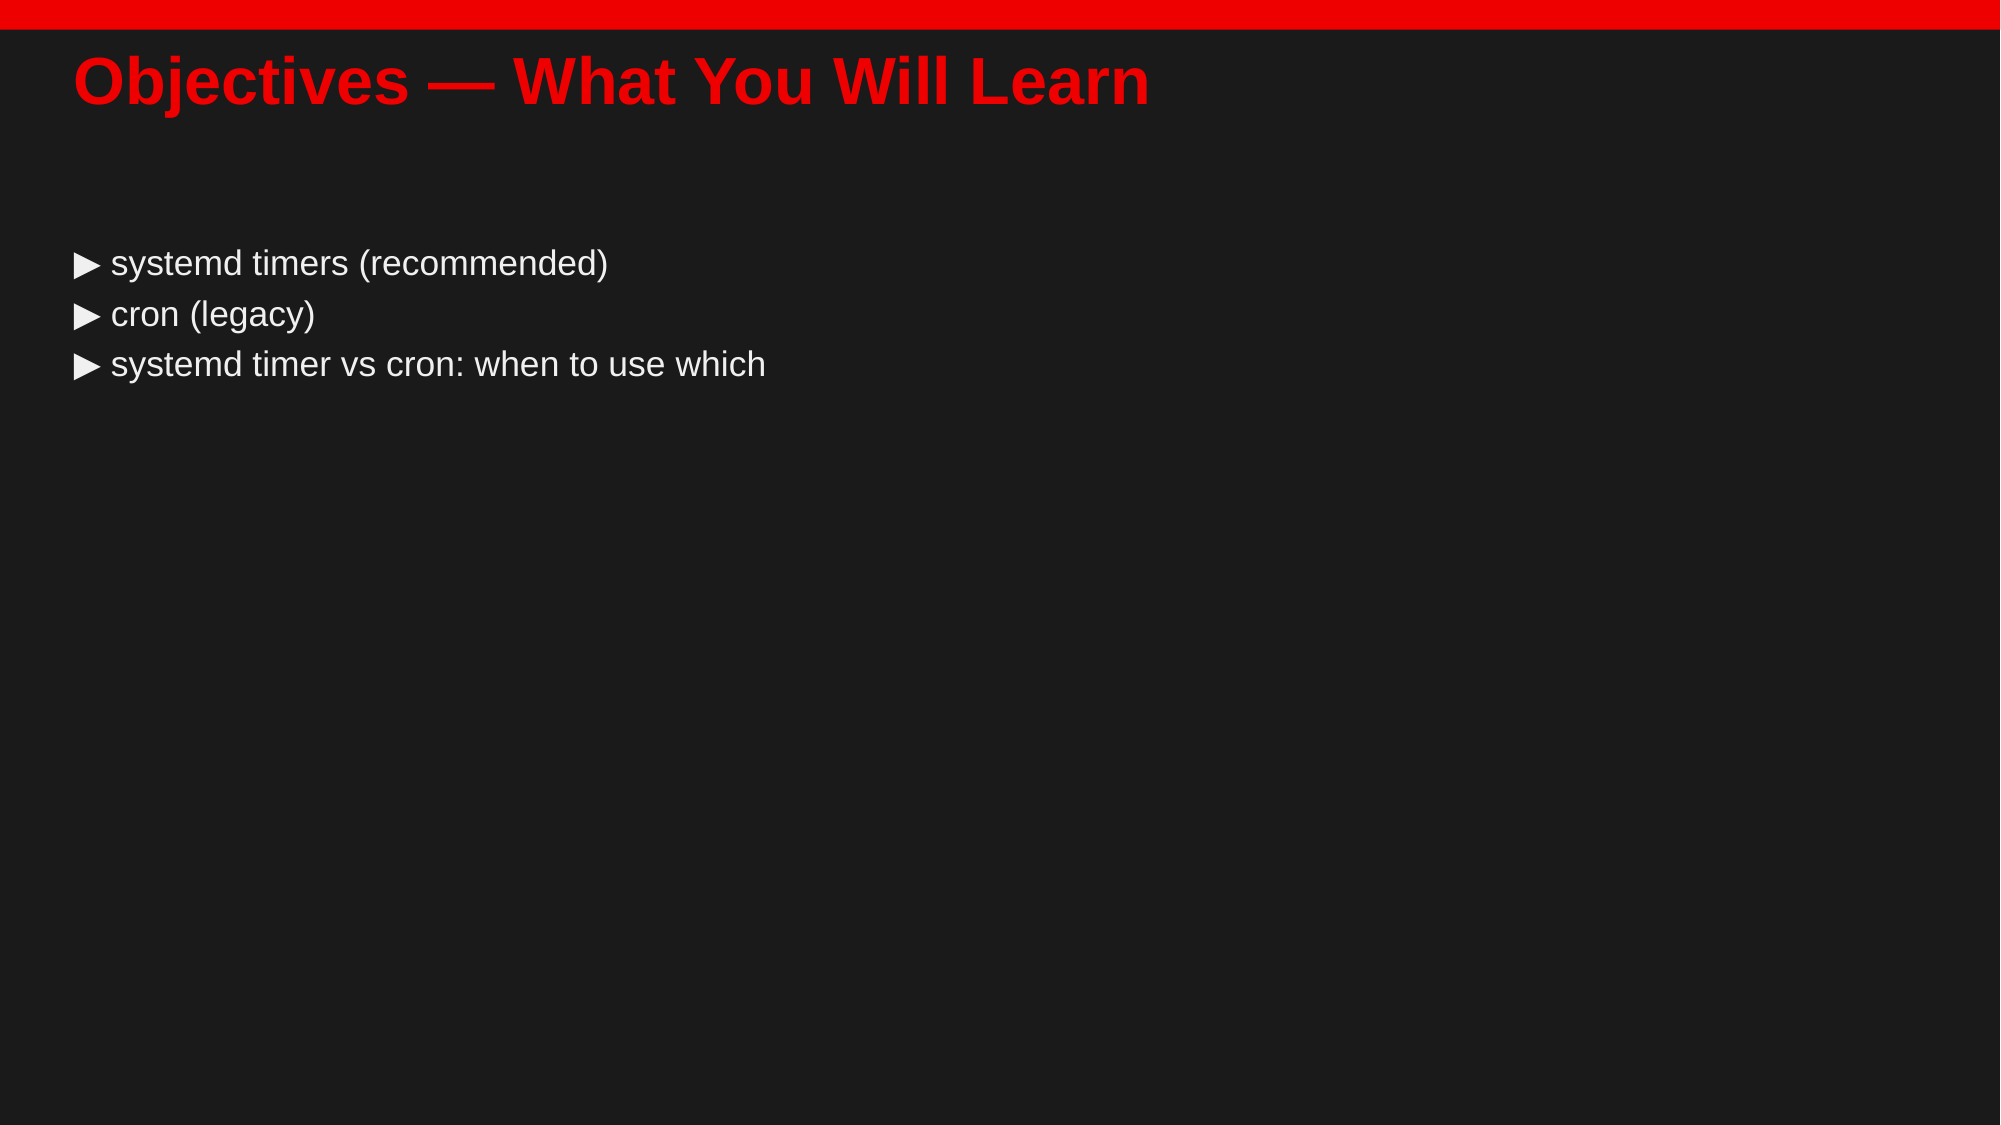

Objectives — What You Will Learn
▶ systemd timers (recommended)
▶ cron (legacy)
▶ systemd timer vs cron: when to use which